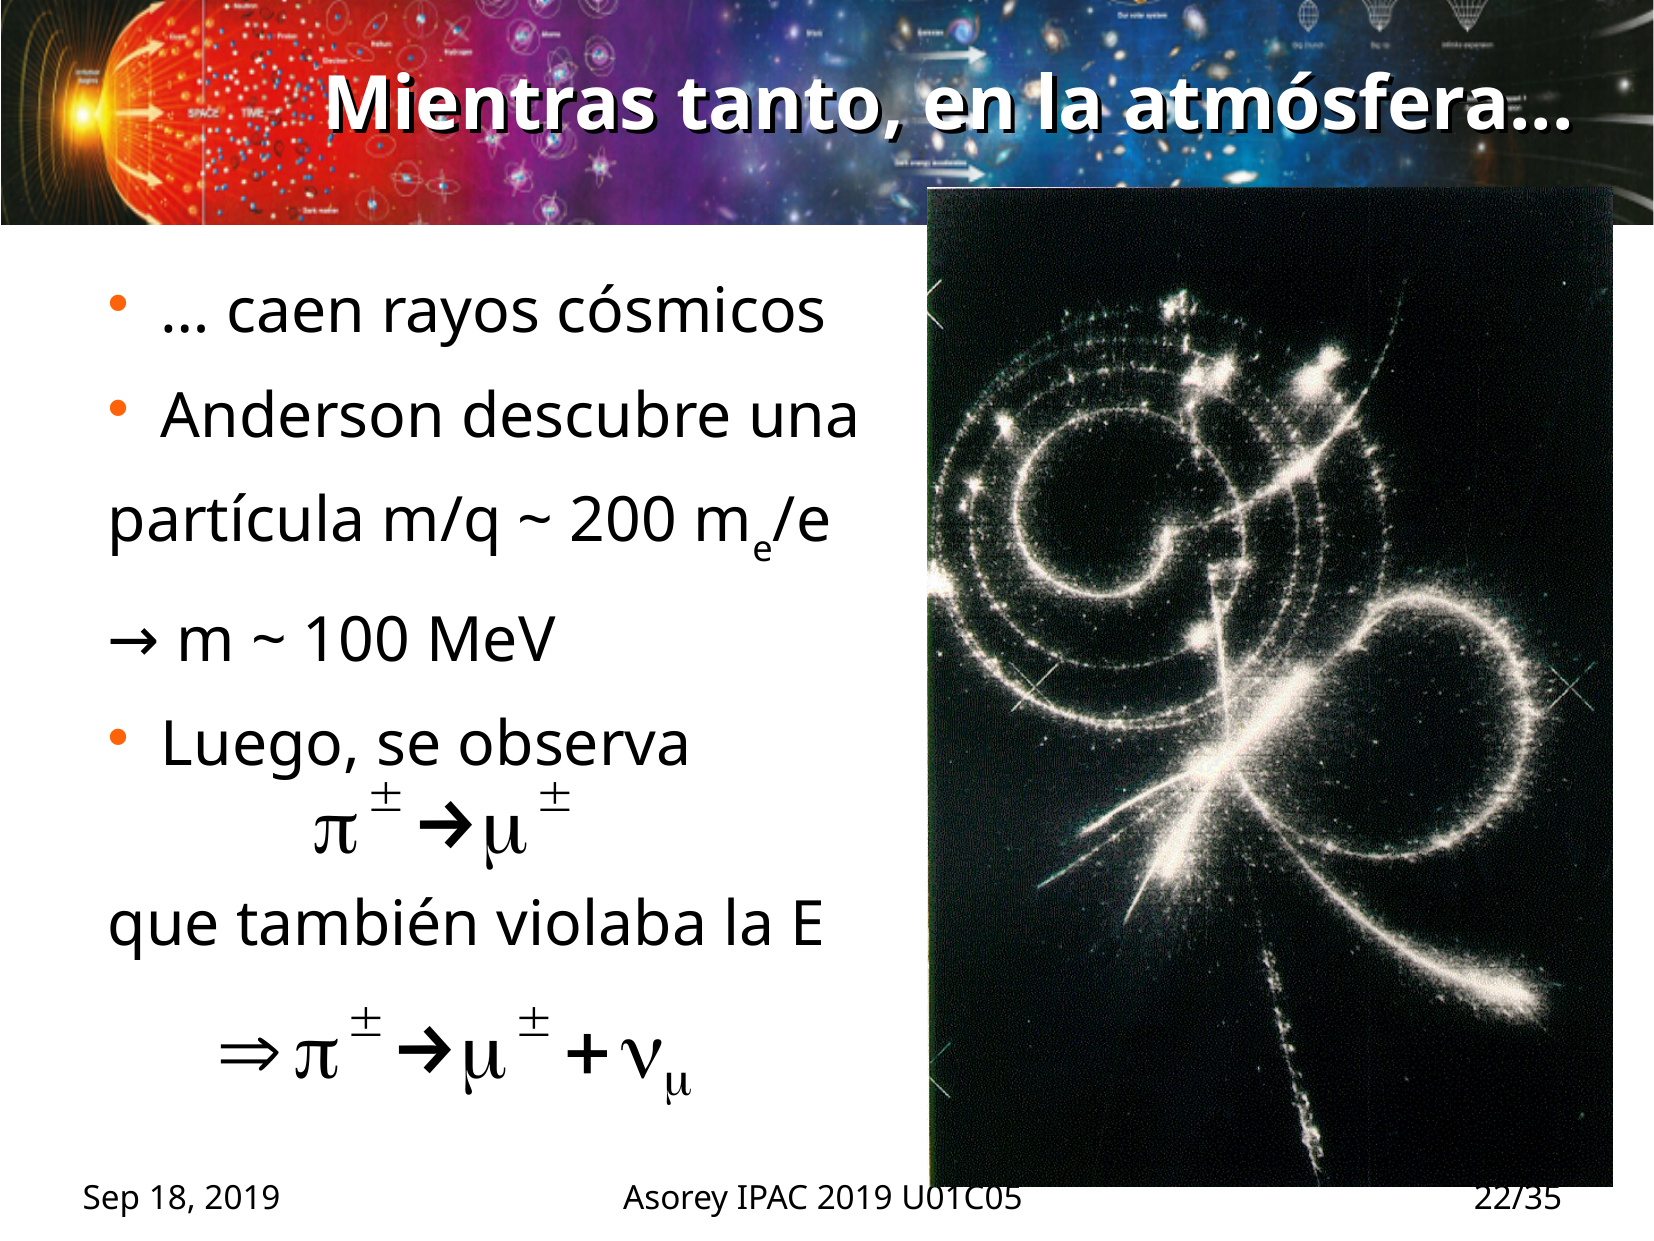

# Mientras tanto, en la atmósfera...
… caen rayos cósmicos
Anderson descubre una
partícula m/q ~ 200 me/e
→ m ~ 100 MeV
Luego, se observa
que también violaba la E
Sep 18, 2019
Asorey IPAC 2019 U01C05
22